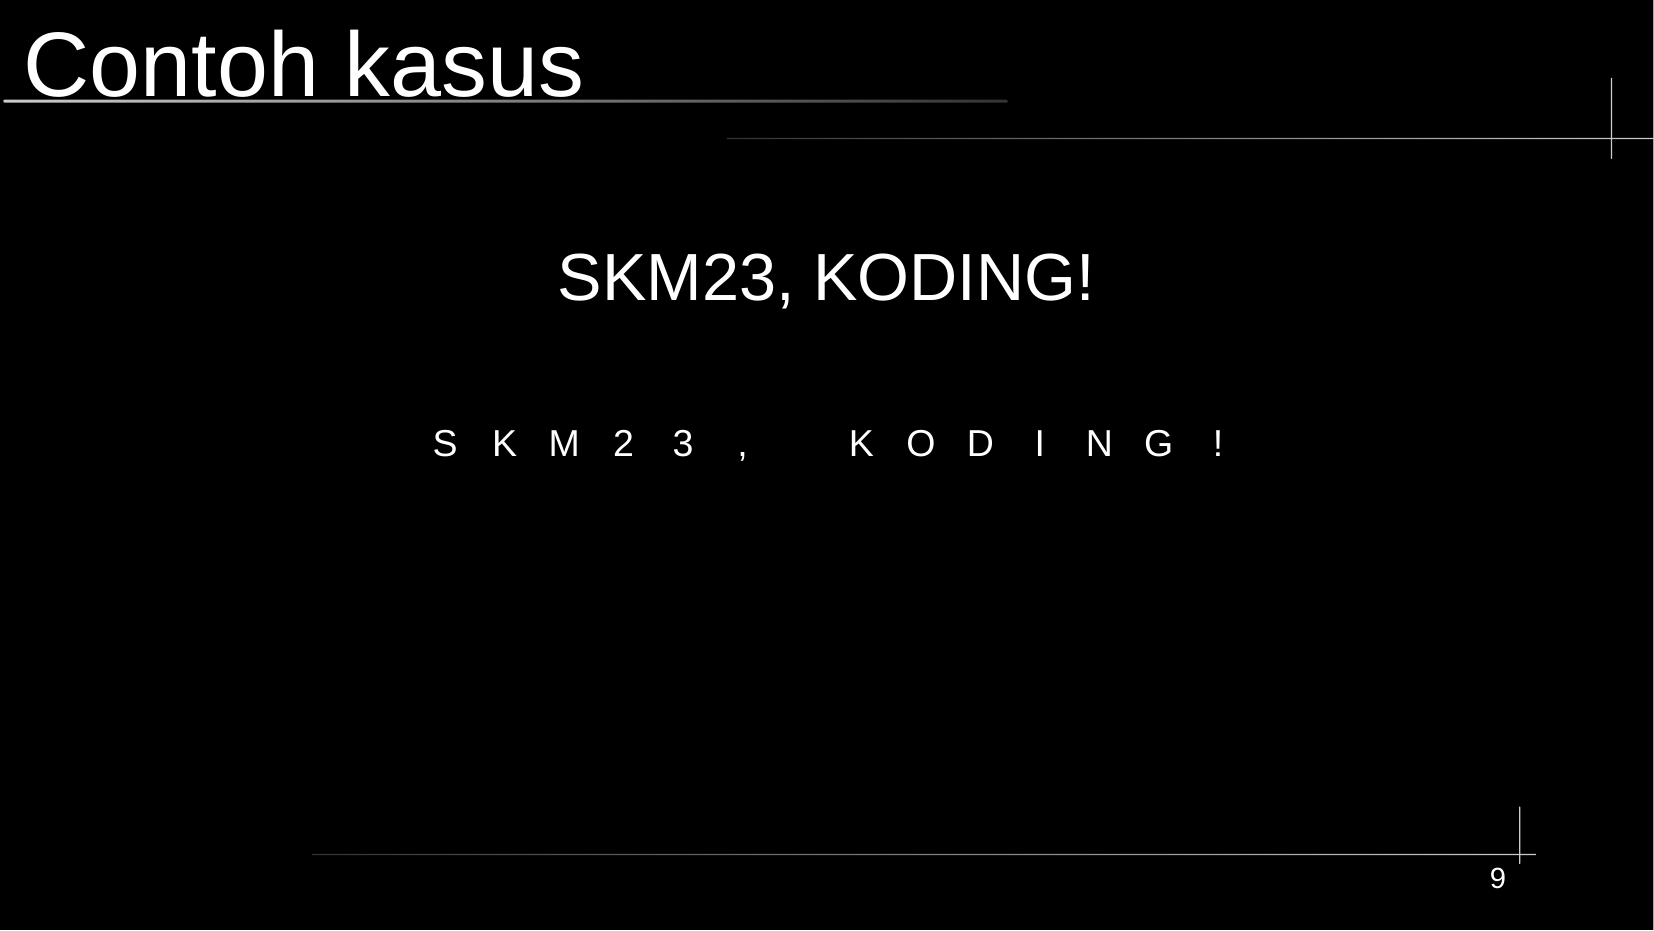

# Contoh kasus
SKM23, KODING!
| S | K | M | 2 | 3 | , | | K | O | D | I | N | G | ! |
| --- | --- | --- | --- | --- | --- | --- | --- | --- | --- | --- | --- | --- | --- |
| | | | | | | | | | | | | | |
9